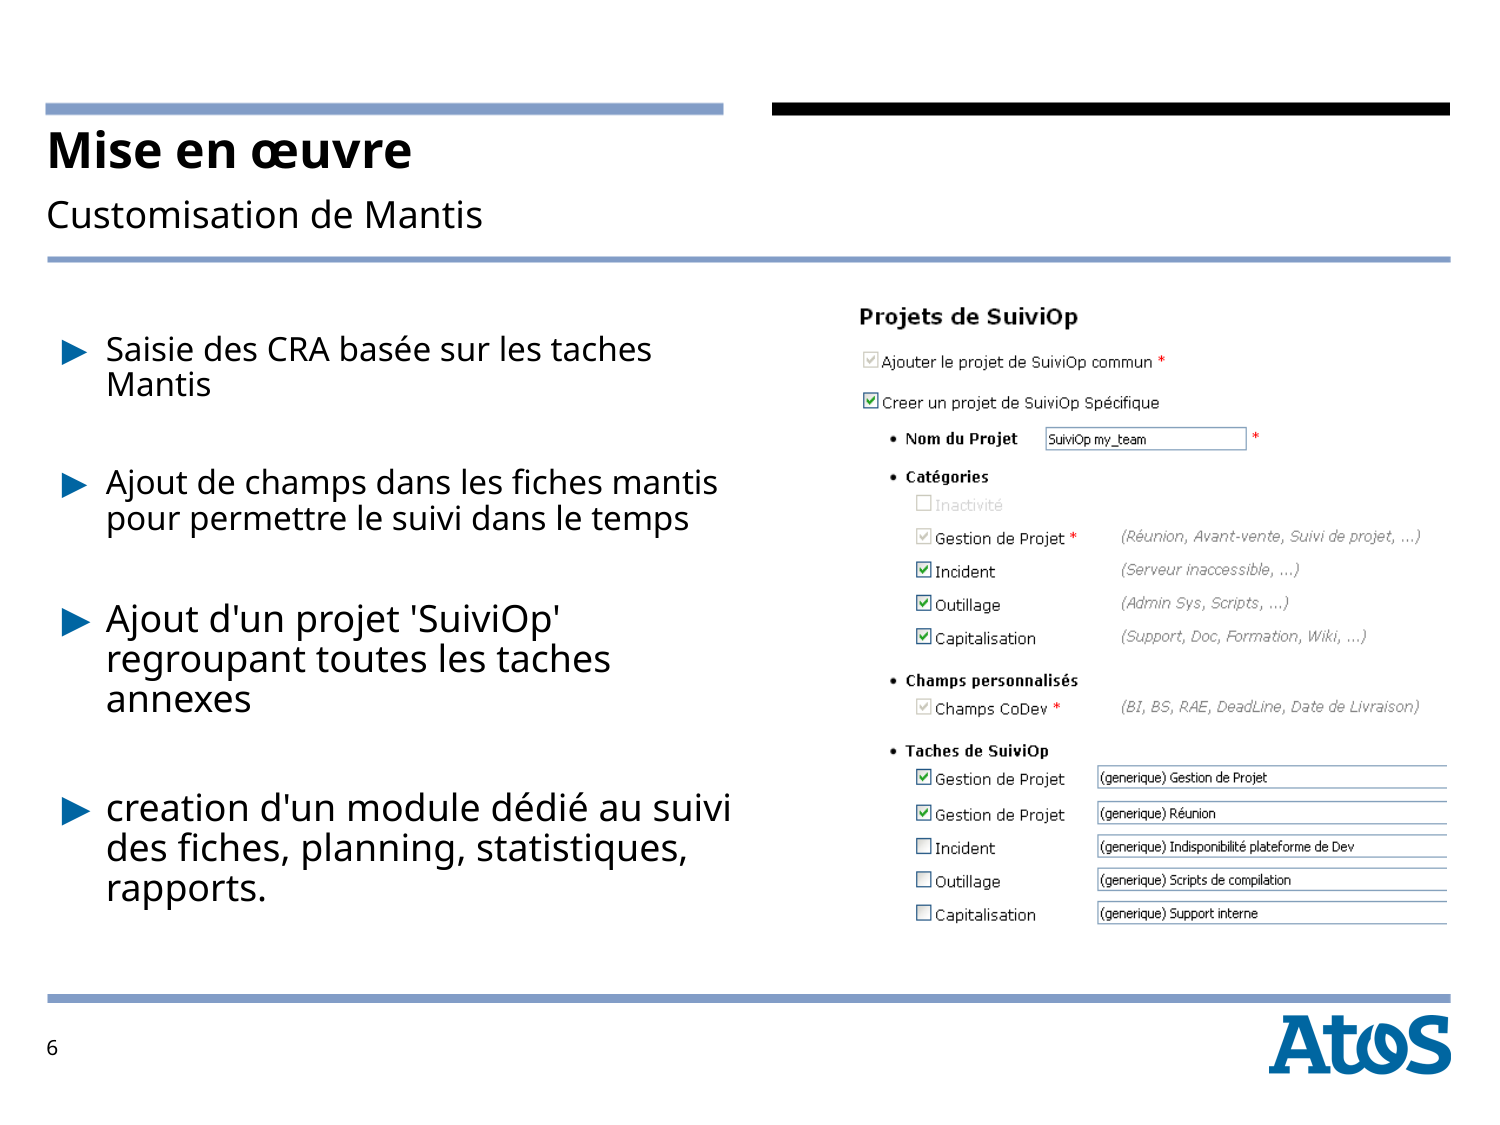

# Mise en œuvre
Customisation de Mantis
Saisie des CRA basée sur les taches Mantis
Ajout de champs dans les fiches mantis pour permettre le suivi dans le temps
Ajout d'un projet 'SuiviOp' regroupant toutes les taches annexes
creation d'un module dédié au suivi des fiches, planning, statistiques, rapports.
6